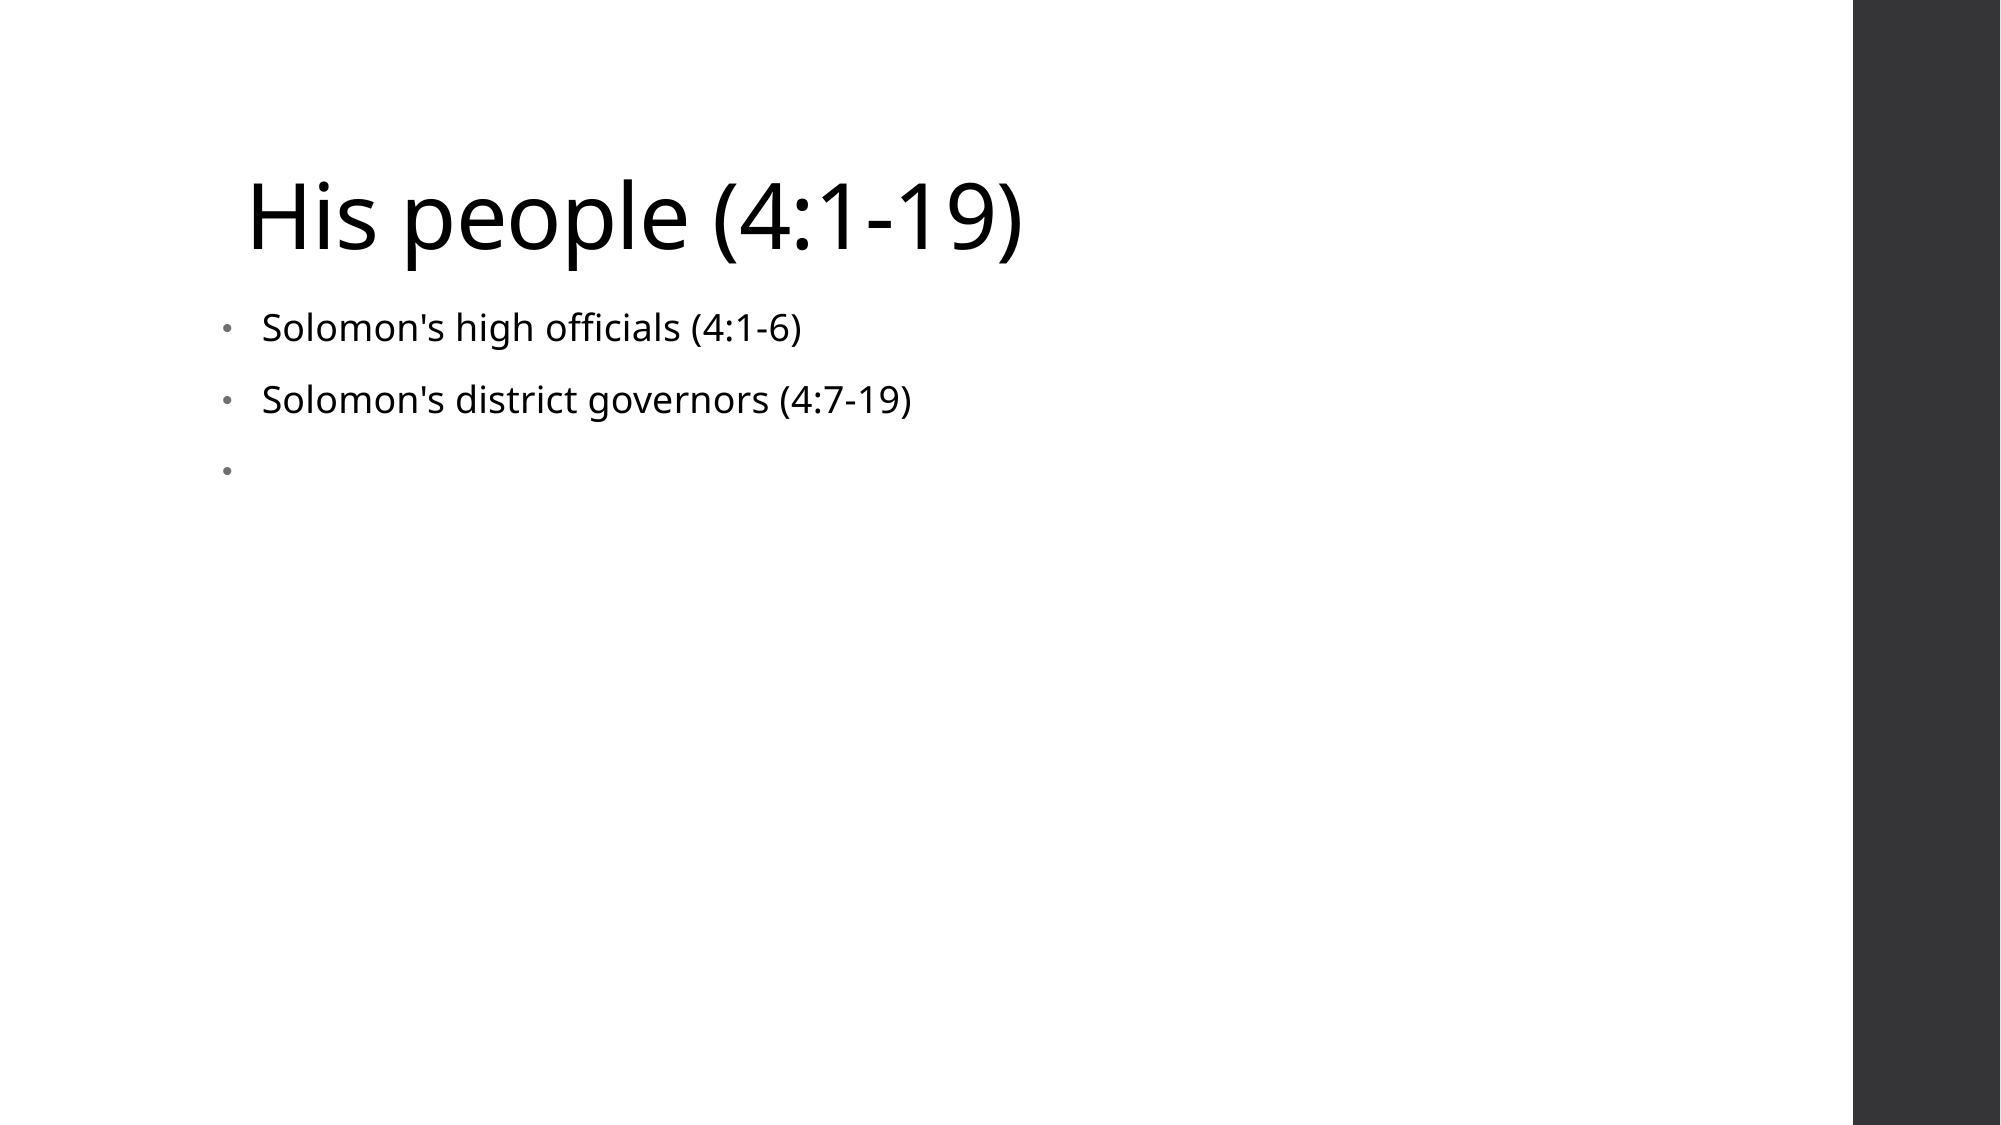

# His people (4:1-19)
 Solomon's high officials (4:1-6)
 Solomon's district governors (4:7-19)